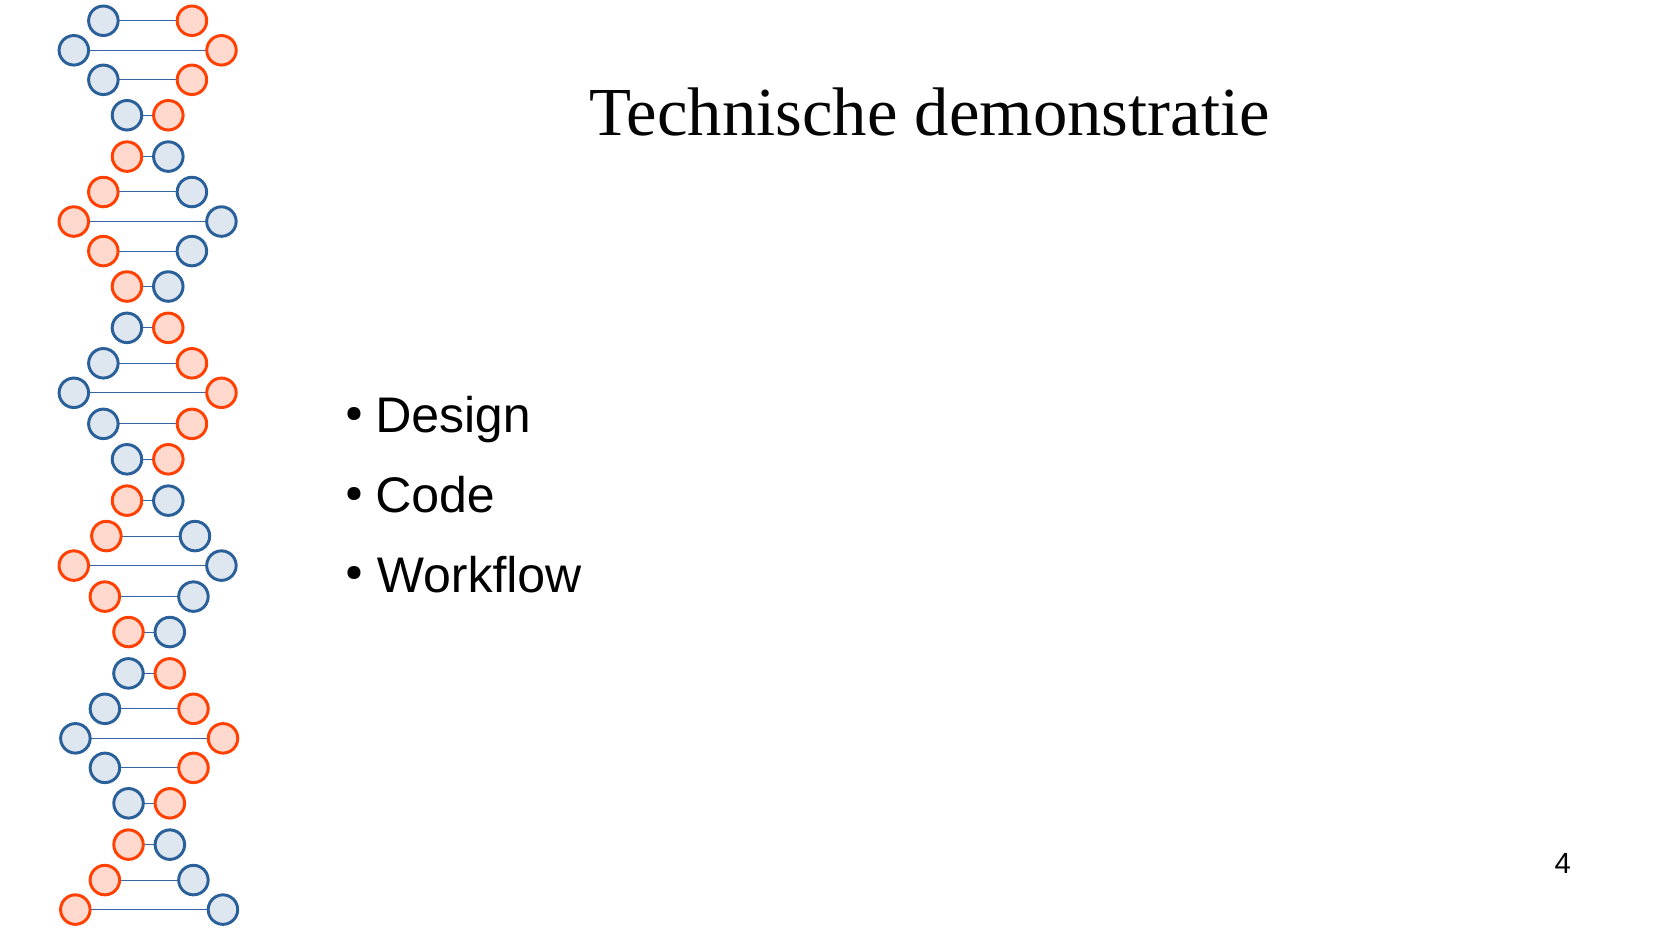

# Technische demonstratie
 Design
 Code
 Workflow
4